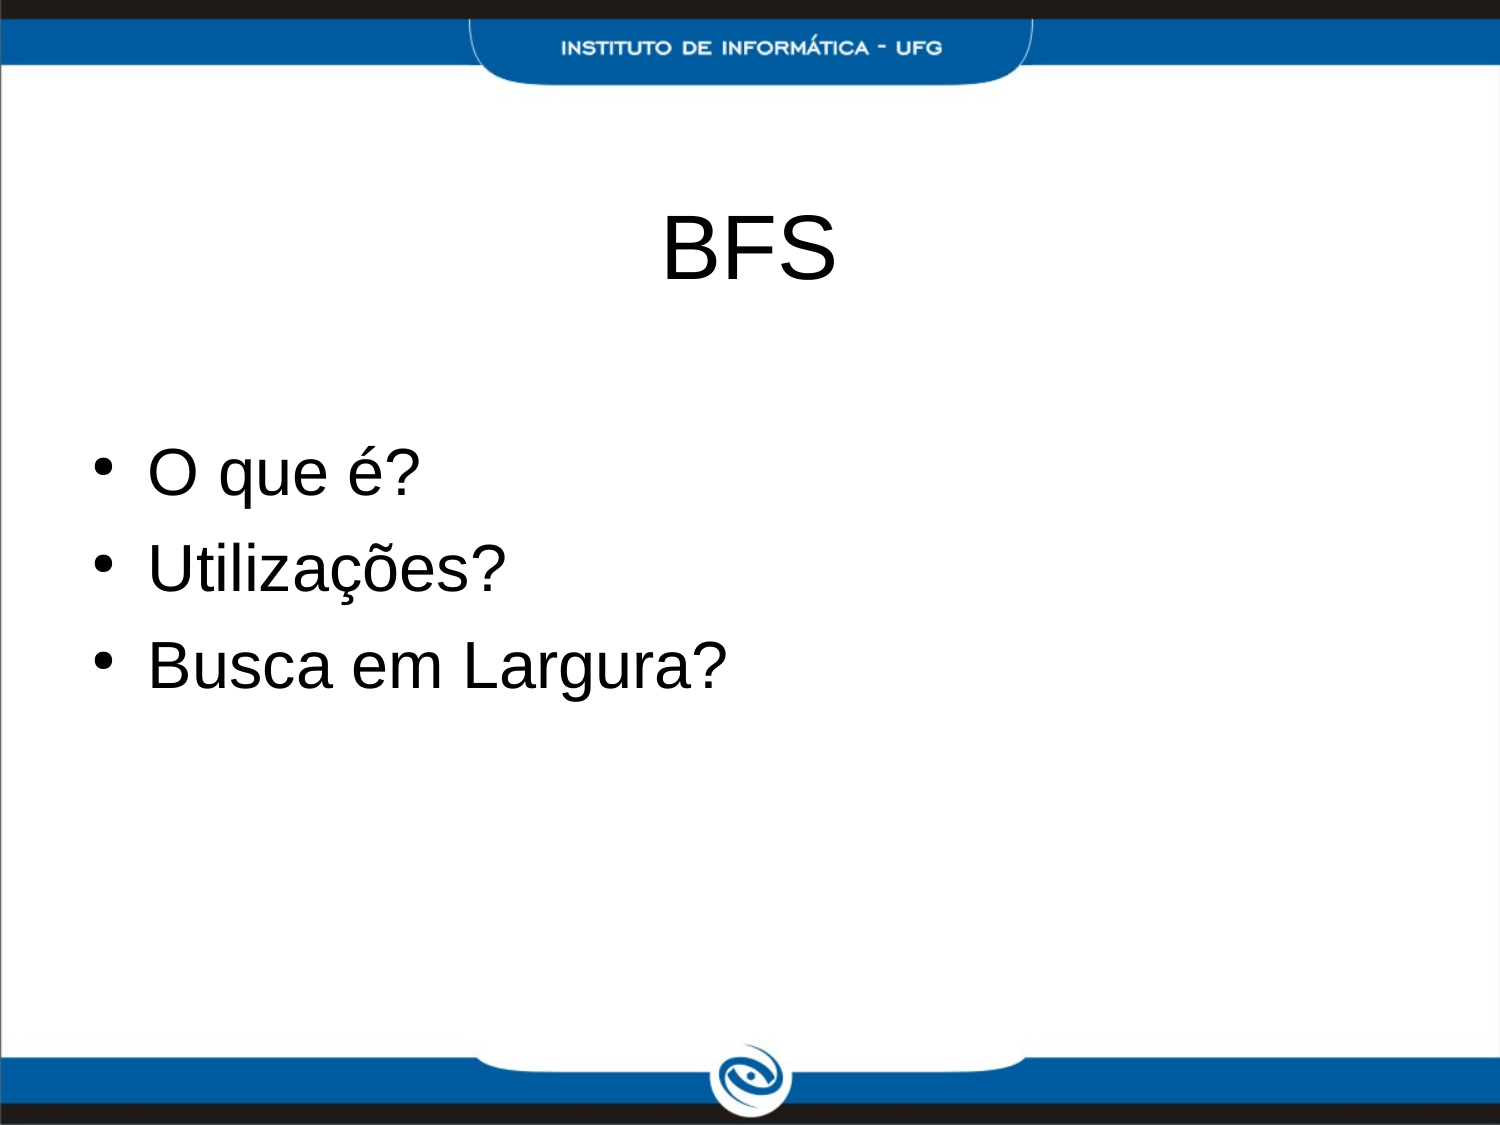

# BFS
O que é?
Utilizações?
Busca em Largura?